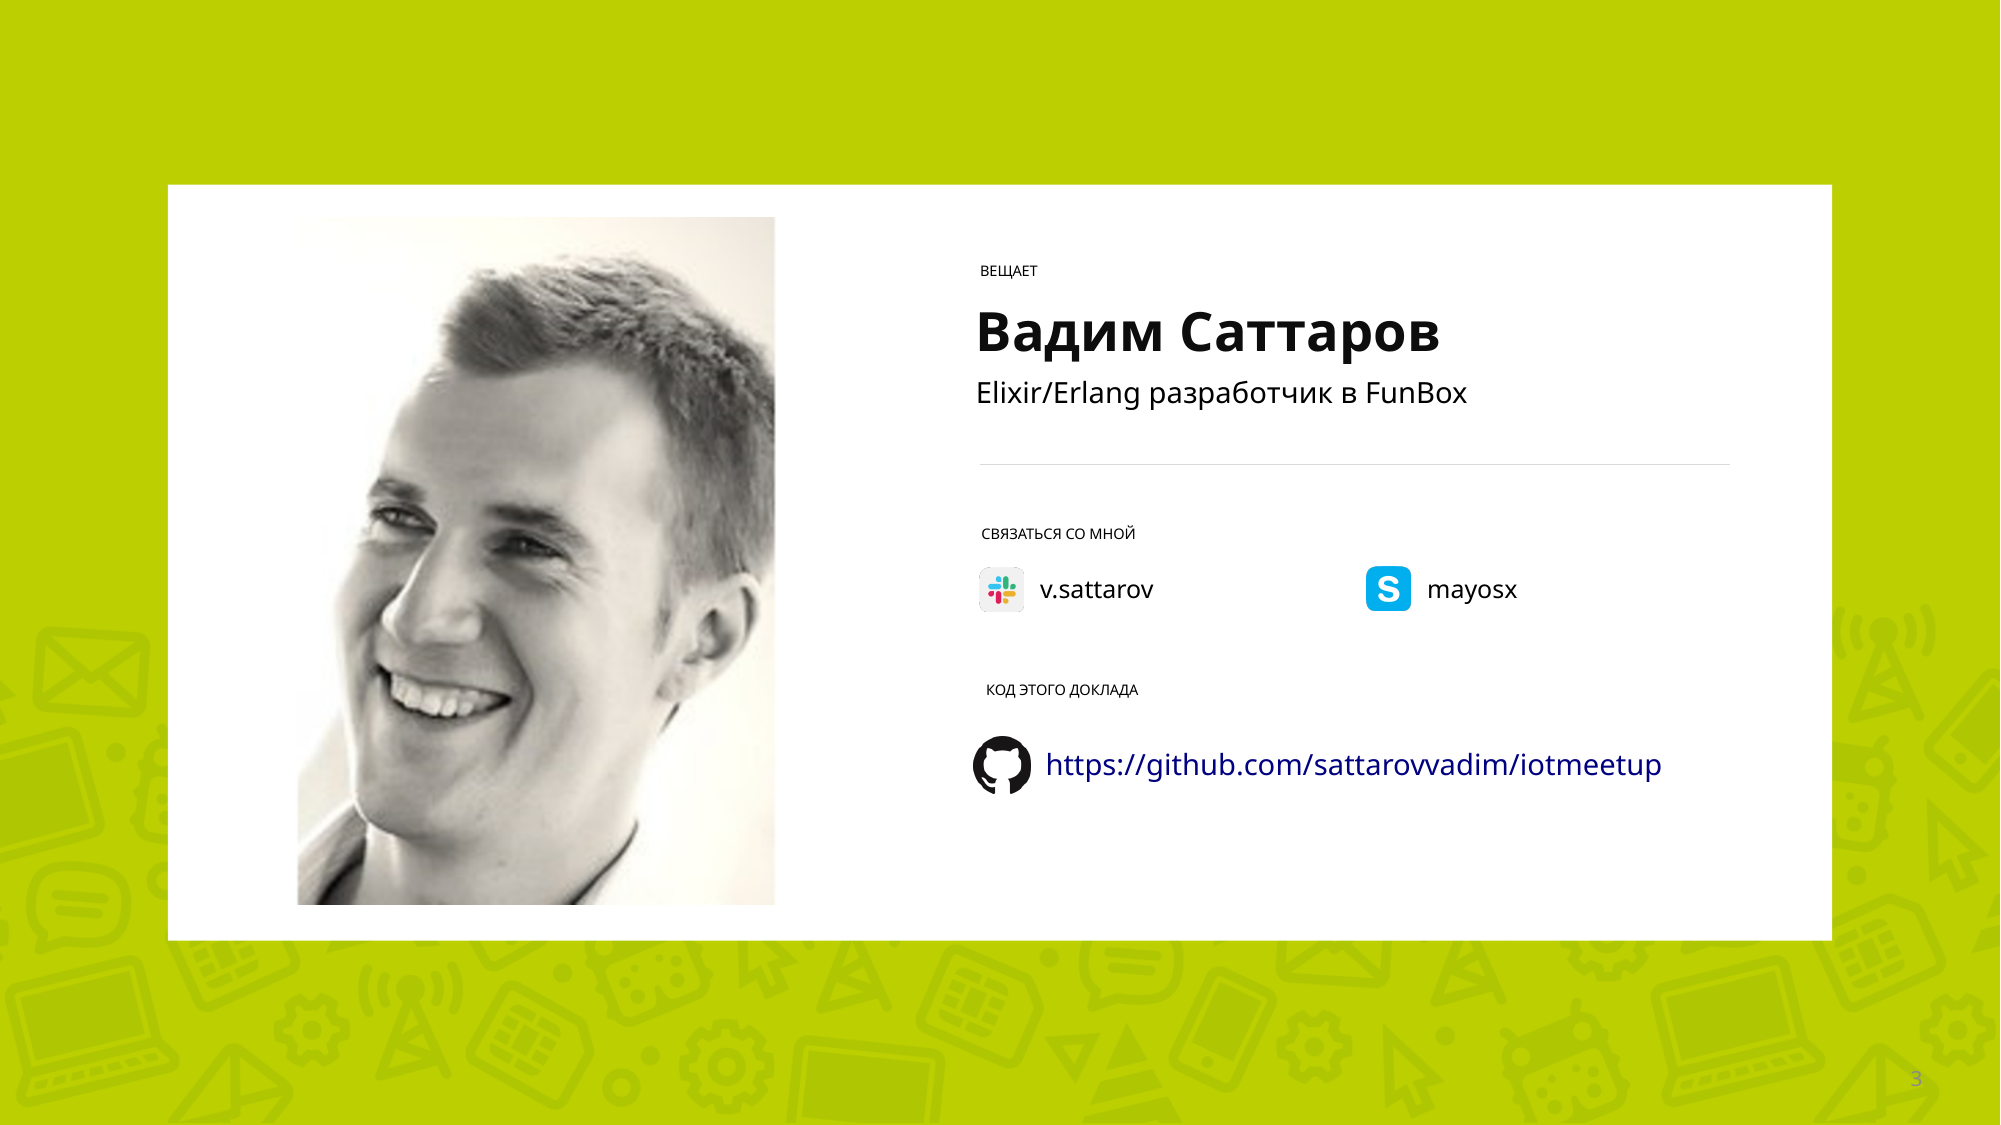

ВЕЩАЕТ
Вадим Саттаров
Elixir/Erlang разработчик в FunBox
СВЯЗАТЬСЯ СО МНОЙ
v.sattarov
mayosx
КОД ЭТОГО ДОКЛАДА
https://github.com/sattarovvadim/iotmeetup